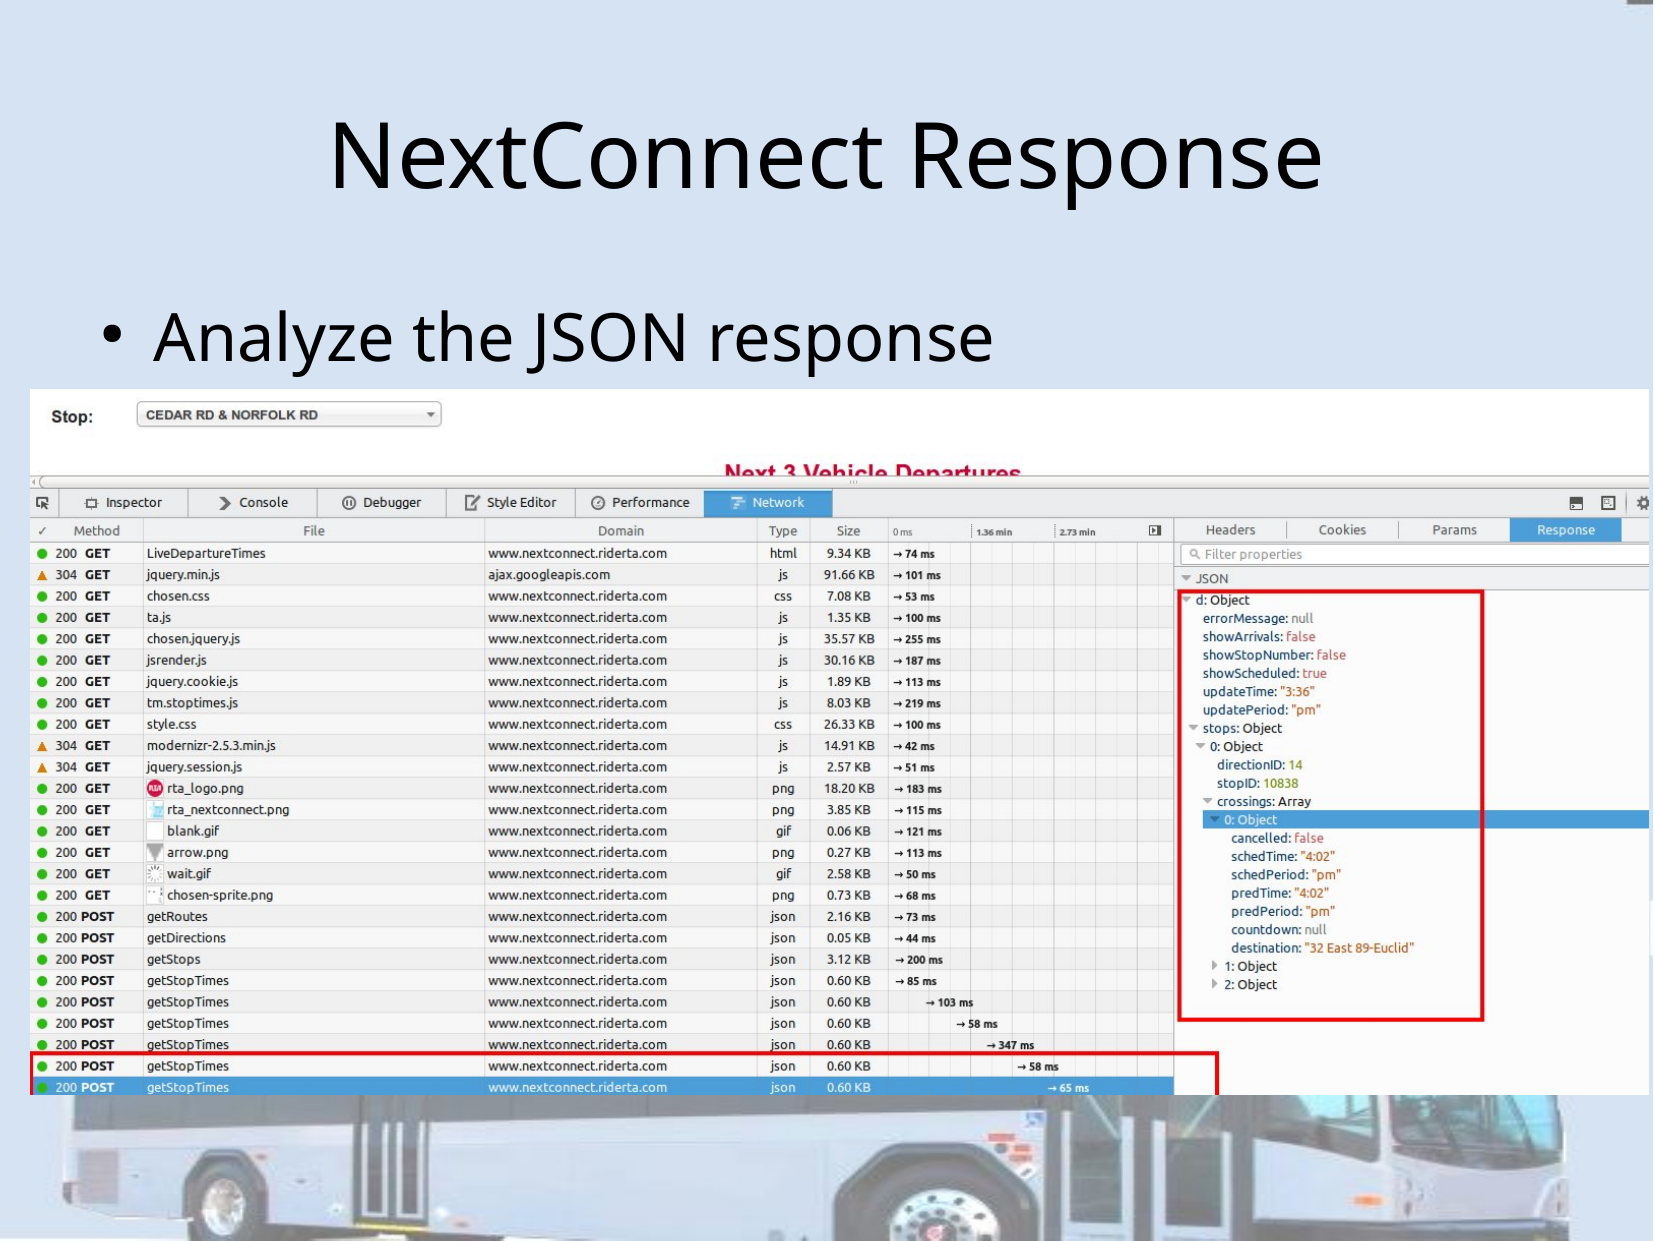

# NextConnect Response
Analyze the JSON response